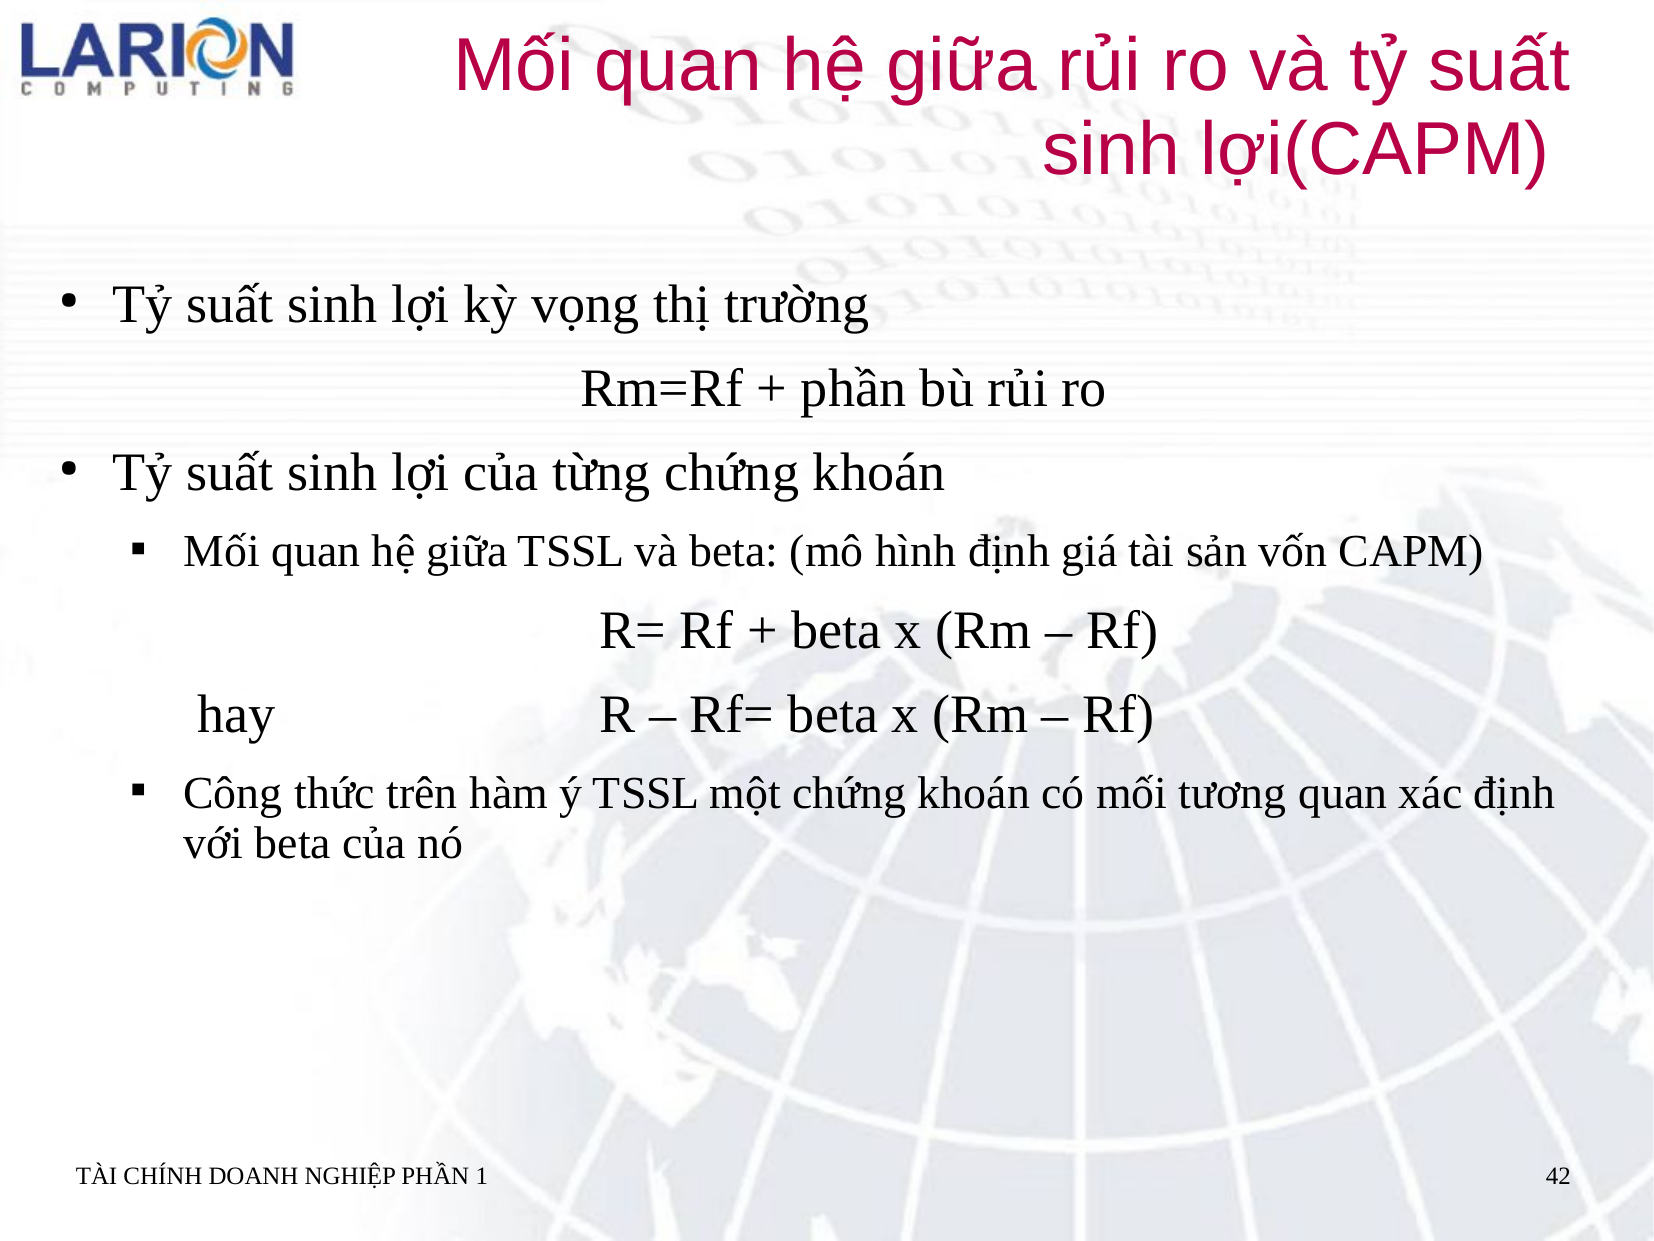

# Mối quan hệ giữa rủi ro và tỷ suất sinh lợi(CAPM)
Tỷ suất sinh lợi kỳ vọng thị trường
Rm=Rf + phần bù rủi ro
Tỷ suất sinh lợi của từng chứng khoán
Mối quan hệ giữa TSSL và beta: (mô hình định giá tài sản vốn CAPM)
R= Rf + beta x (Rm – Rf)
 hay R – Rf= beta x (Rm – Rf)
Công thức trên hàm ý TSSL một chứng khoán có mối tương quan xác định với beta của nó
TÀI CHÍNH DOANH NGHIỆP PHẦN 1
42